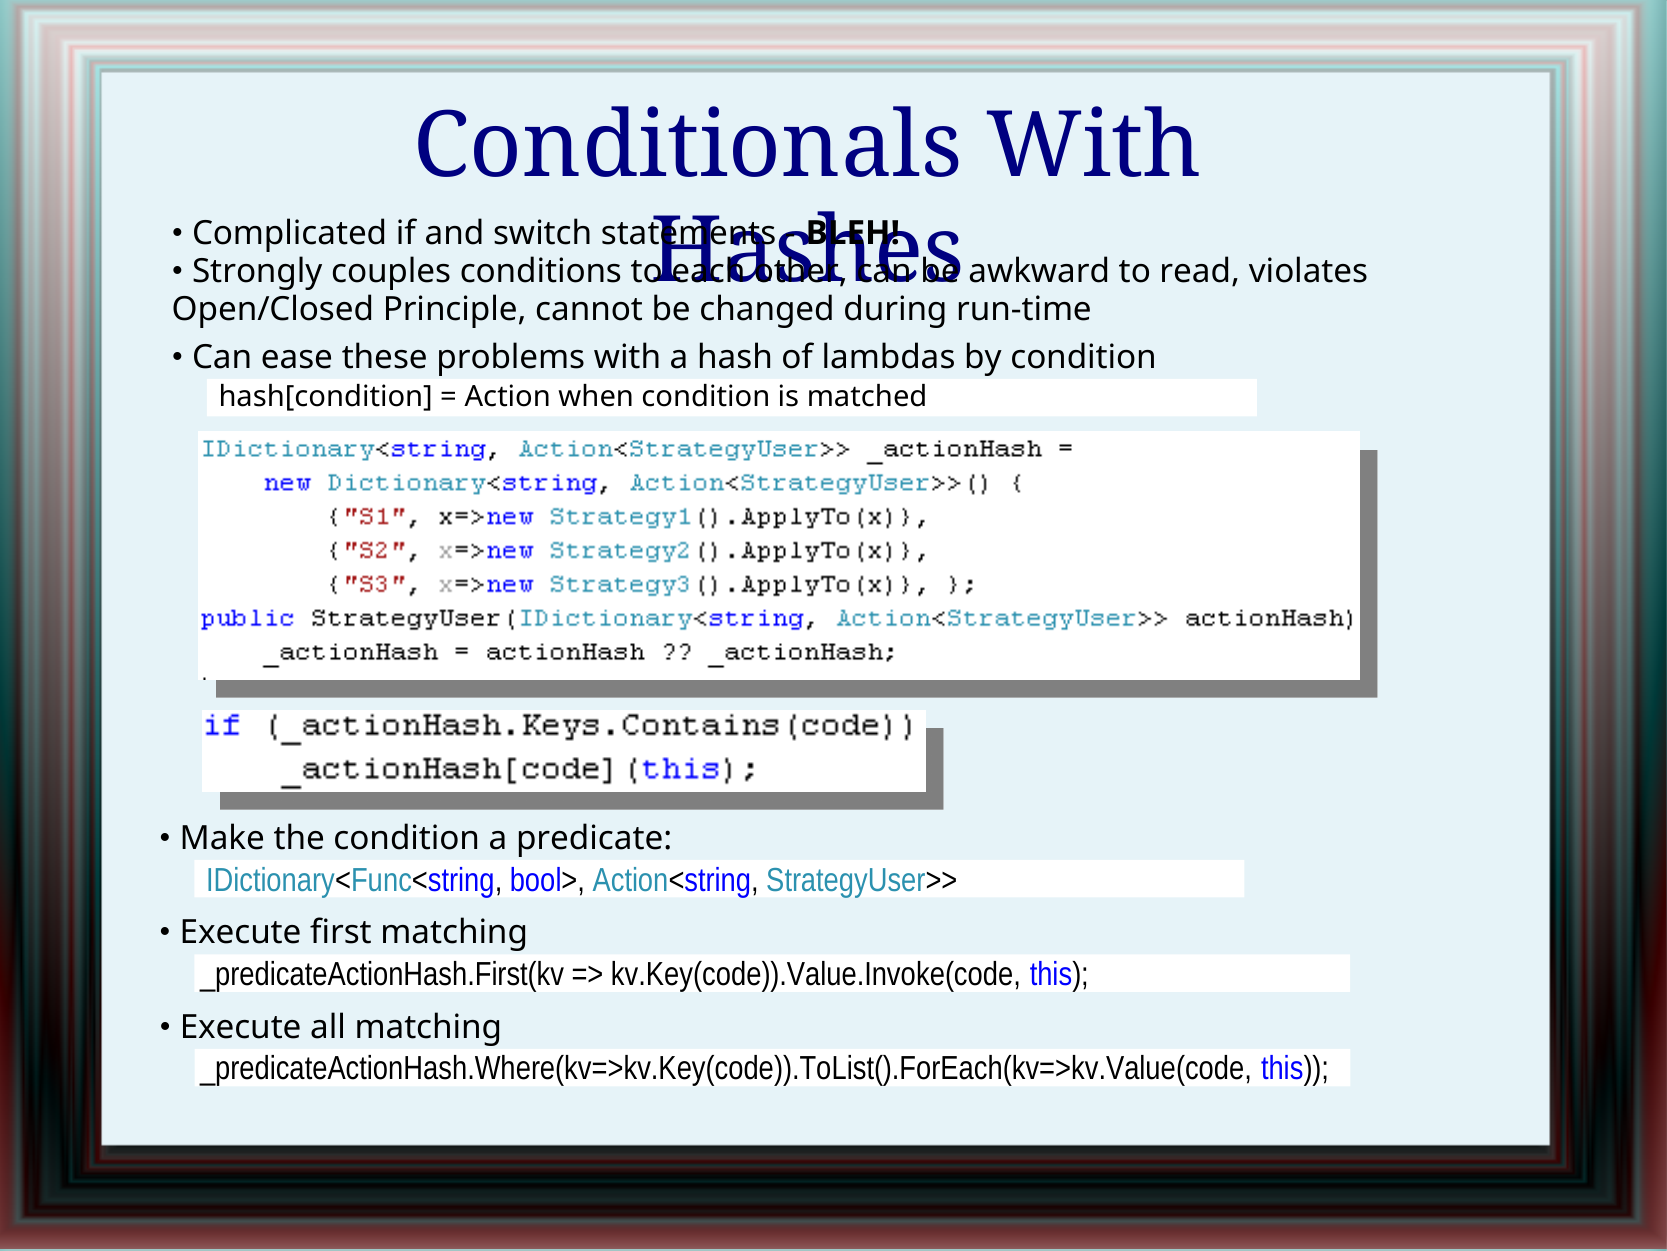

Conditionals With Hashes
 Complicated if and switch statements - BLEH!
 Strongly couples conditions to each other, can be awkward to read, violates Open/Closed Principle, cannot be changed during run-time
 Can ease these problems with a hash of lambdas by condition
hash[condition] = Action when condition is matched
 Make the condition a predicate:
IDictionary<Func<string, bool>, Action<string, StrategyUser>>
 Execute first matching
_predicateActionHash.First(kv => kv.Key(code)).Value.Invoke(code, this);
 Execute all matching
_predicateActionHash.Where(kv=>kv.Key(code)).ToList().ForEach(kv=>kv.Value(code, this));